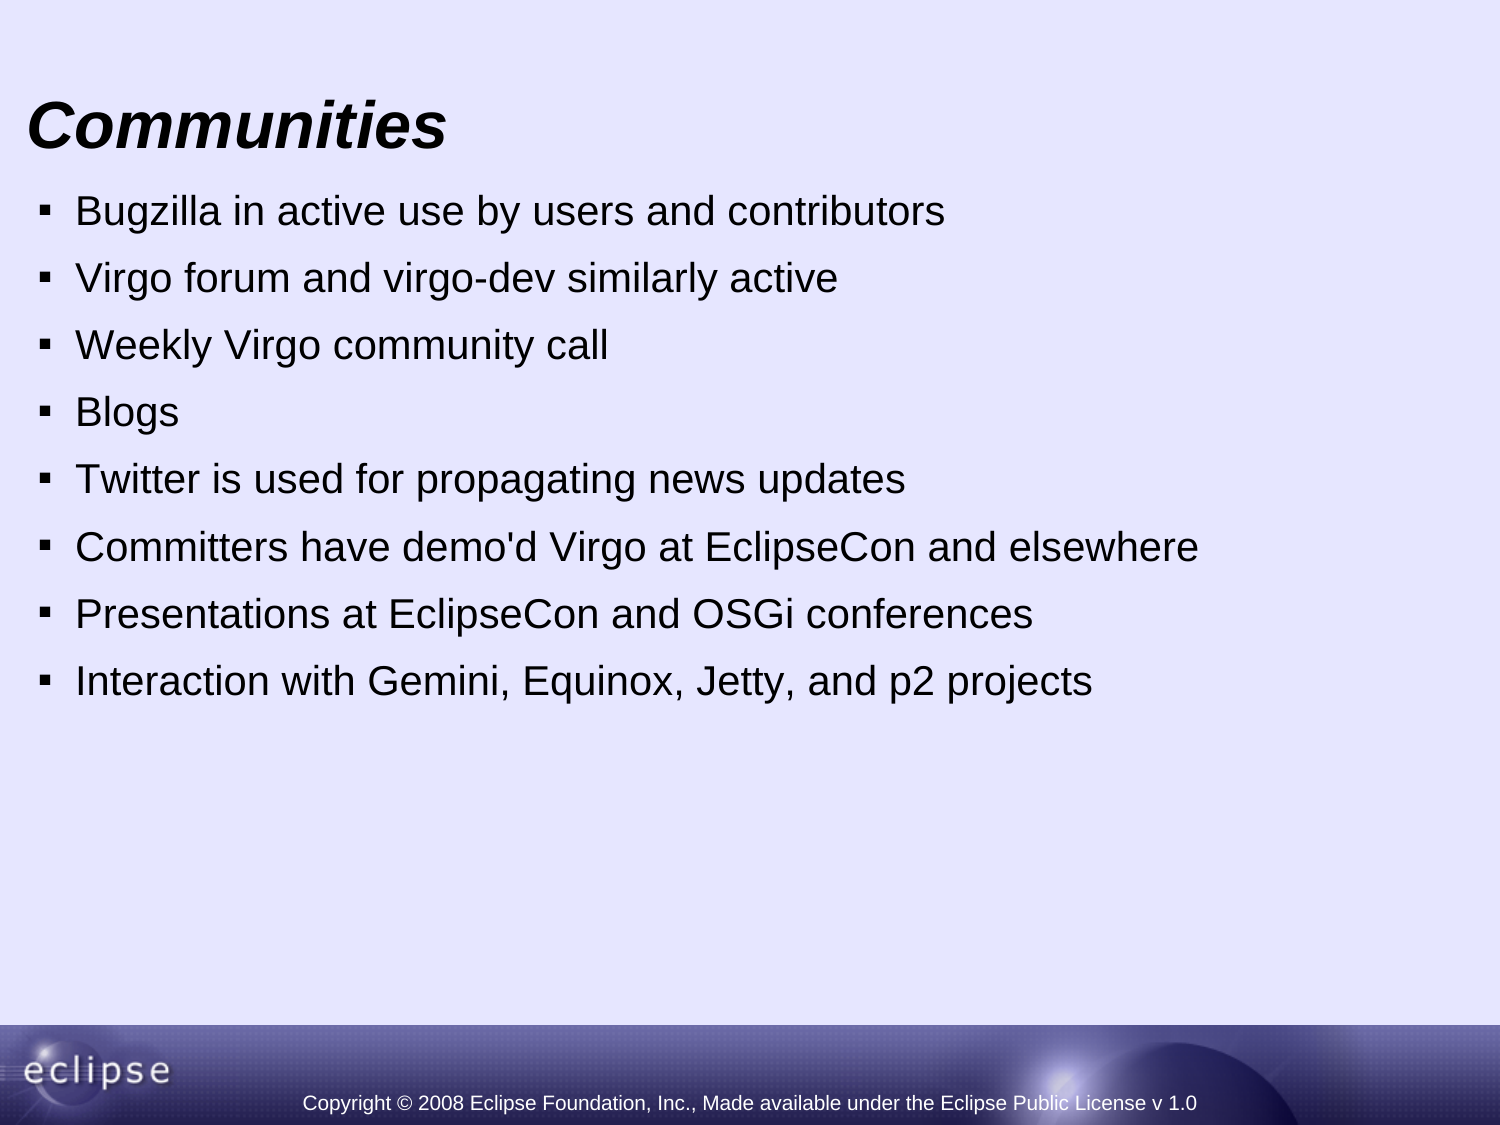

# Communities
Bugzilla in active use by users and contributors
Virgo forum and virgo-dev similarly active
Weekly Virgo community call
Blogs
Twitter is used for propagating news updates
Committers have demo'd Virgo at EclipseCon and elsewhere
Presentations at EclipseCon and OSGi conferences
Interaction with Gemini, Equinox, Jetty, and p2 projects